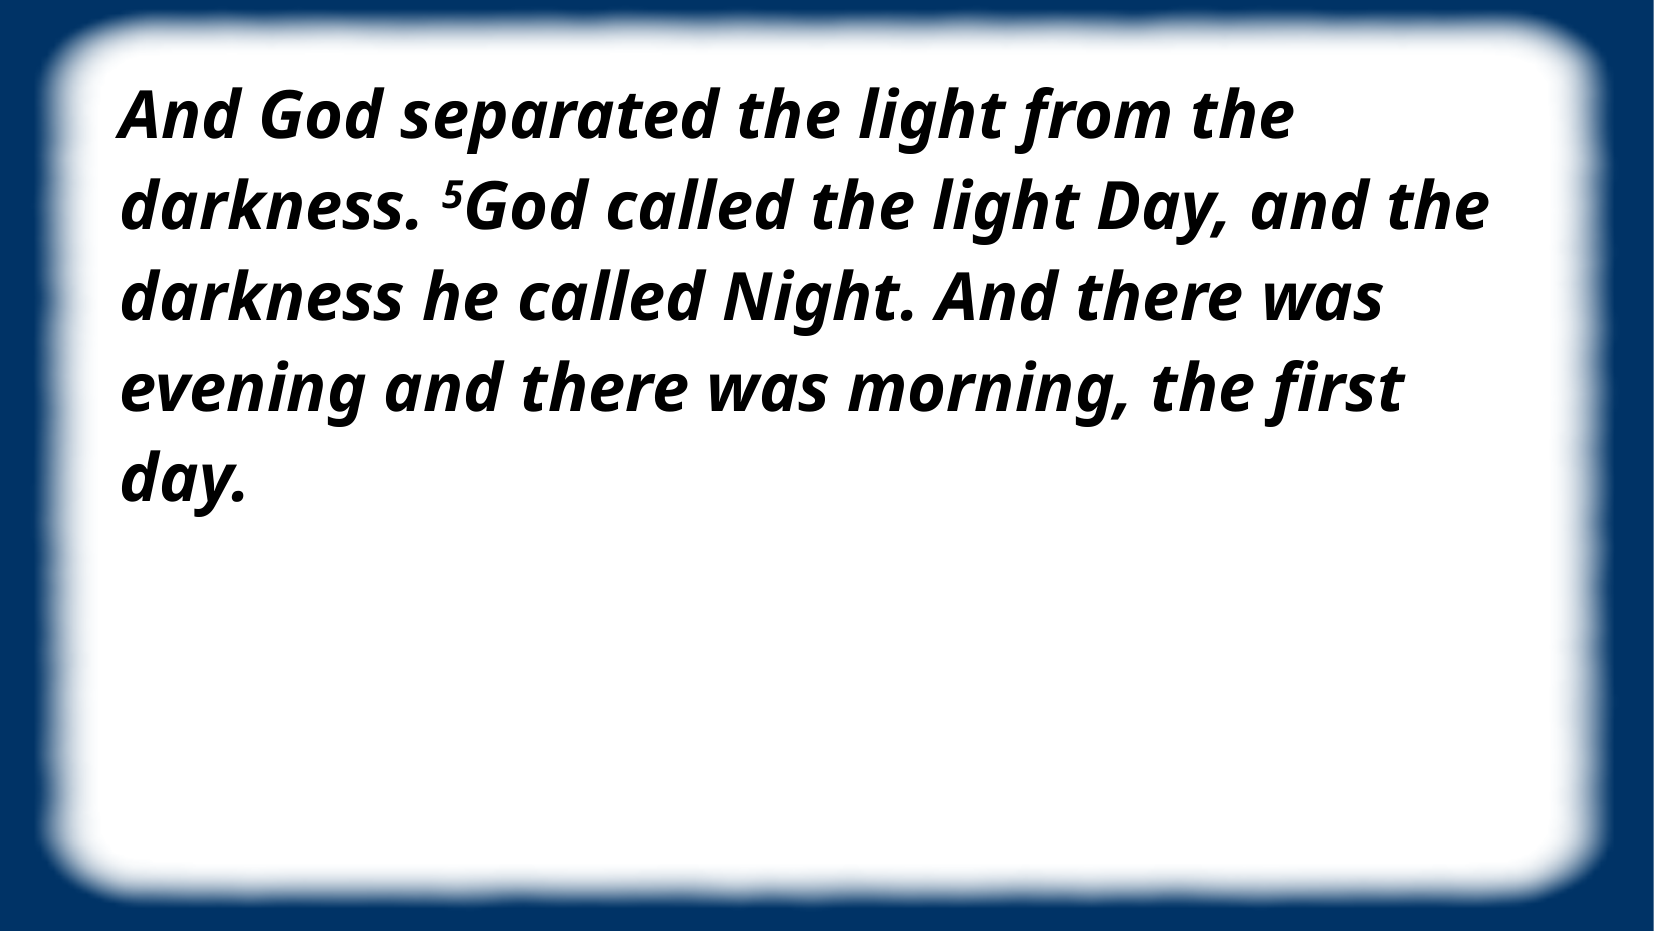

And God separated the light from the darkness. 5God called the light Day, and the darkness he called Night. And there was evening and there was morning, the first day.